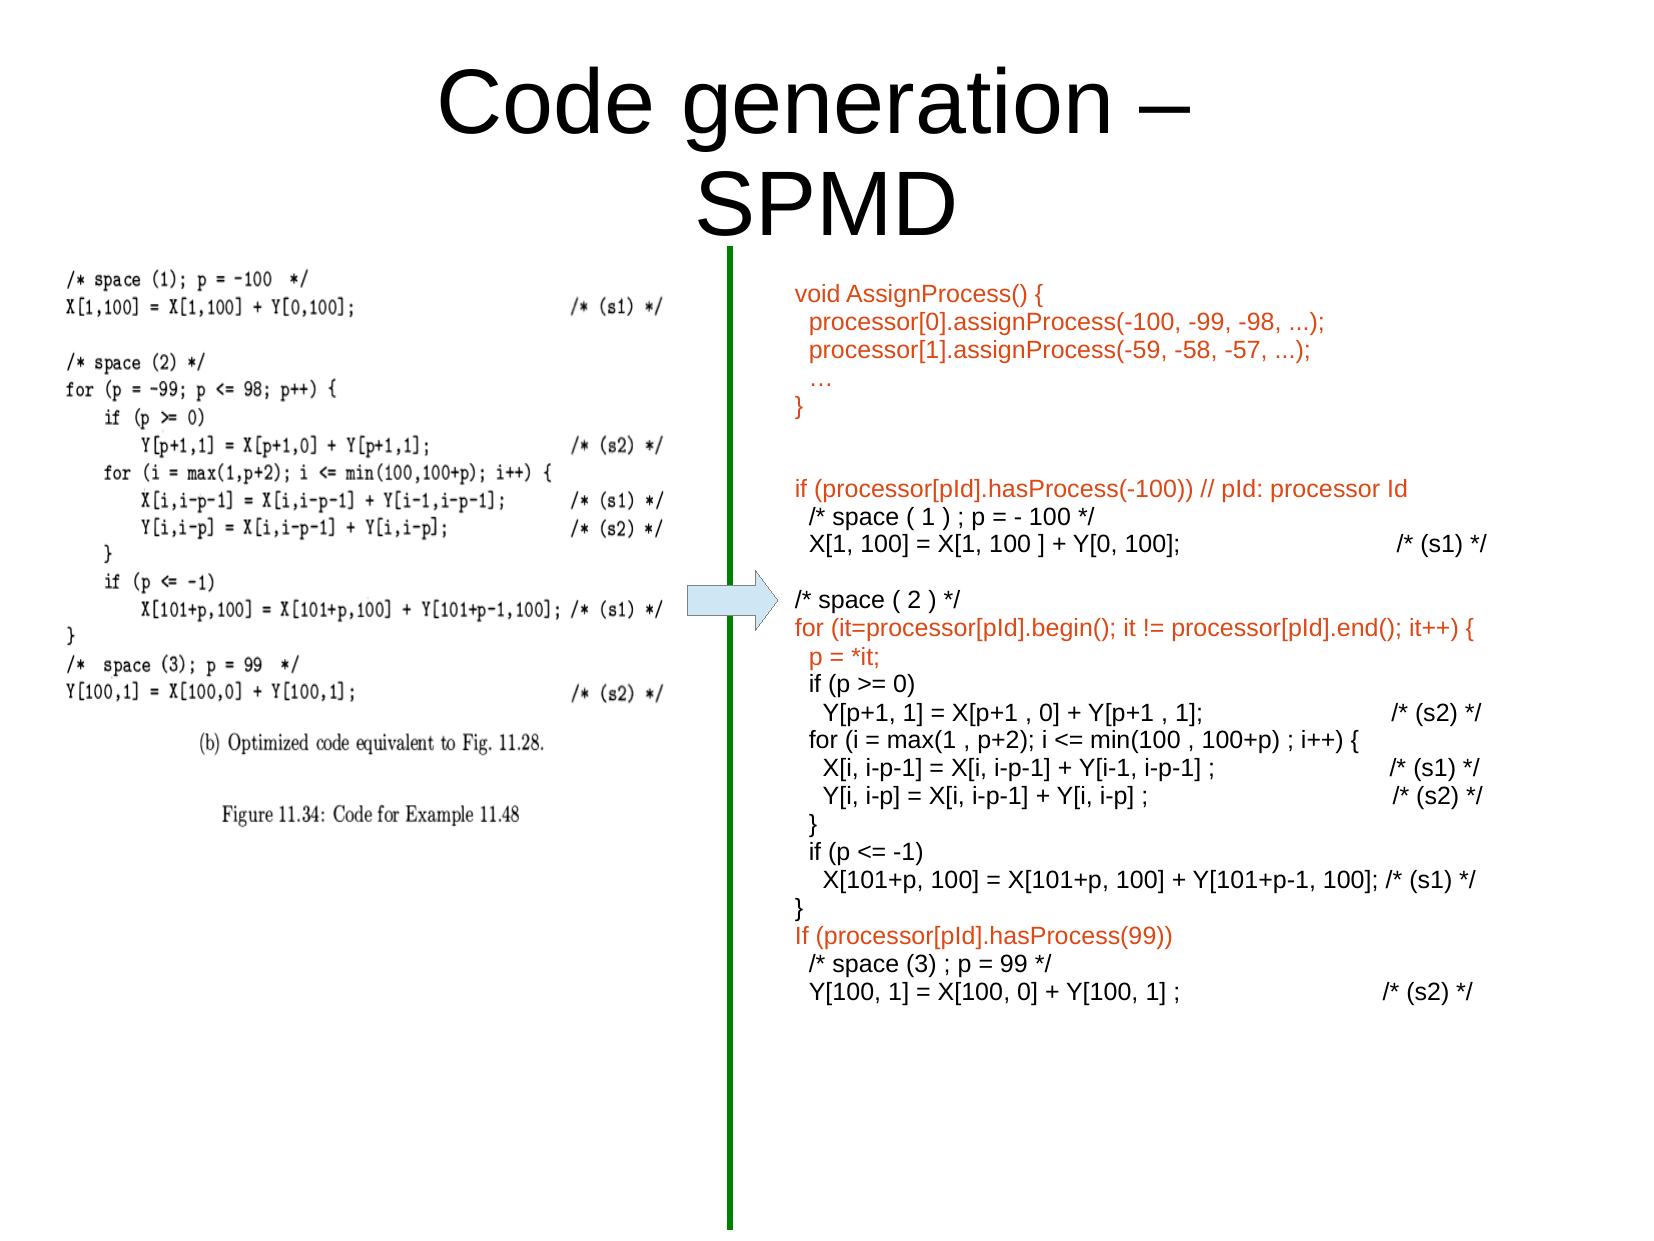

# Code generation – SPMD
void AssignProcess() {
 processor[0].assignProcess(-100, -99, -98, ...);
 processor[1].assignProcess(-59, -58, -57, ...);
 …
}
if (processor[pId].hasProcess(-100)) // pId: processor Id
 /* space ( 1 ) ; p = - 100 */
 X[1, 100] = X[1, 100 ] + Y[0, 100]; /* (s1) */
/* space ( 2 ) */
for (it=processor[pId].begin(); it != processor[pId].end(); it++) {
 p = *it;
 if (p >= 0)
 Y[p+1, 1] = X[p+1 , 0] + Y[p+1 , 1]; /* (s2) */
 for (i = max(1 , p+2); i <= min(100 , 100+p) ; i++) {
 X[i, i-p-1] = X[i, i-p-1] + Y[i-1, i-p-1] ; /* (s1) */
 Y[i, i-p] = X[i, i-p-1] + Y[i, i-p] ; /* (s2) */
 }
 if (p <= -1)
 X[101+p, 100] = X[101+p, 100] + Y[101+p-1, 100]; /* (s1) */
}
If (processor[pId].hasProcess(99))
 /* space (3) ; p = 99 */
 Y[100, 1] = X[100, 0] + Y[100, 1] ; /* (s2) */